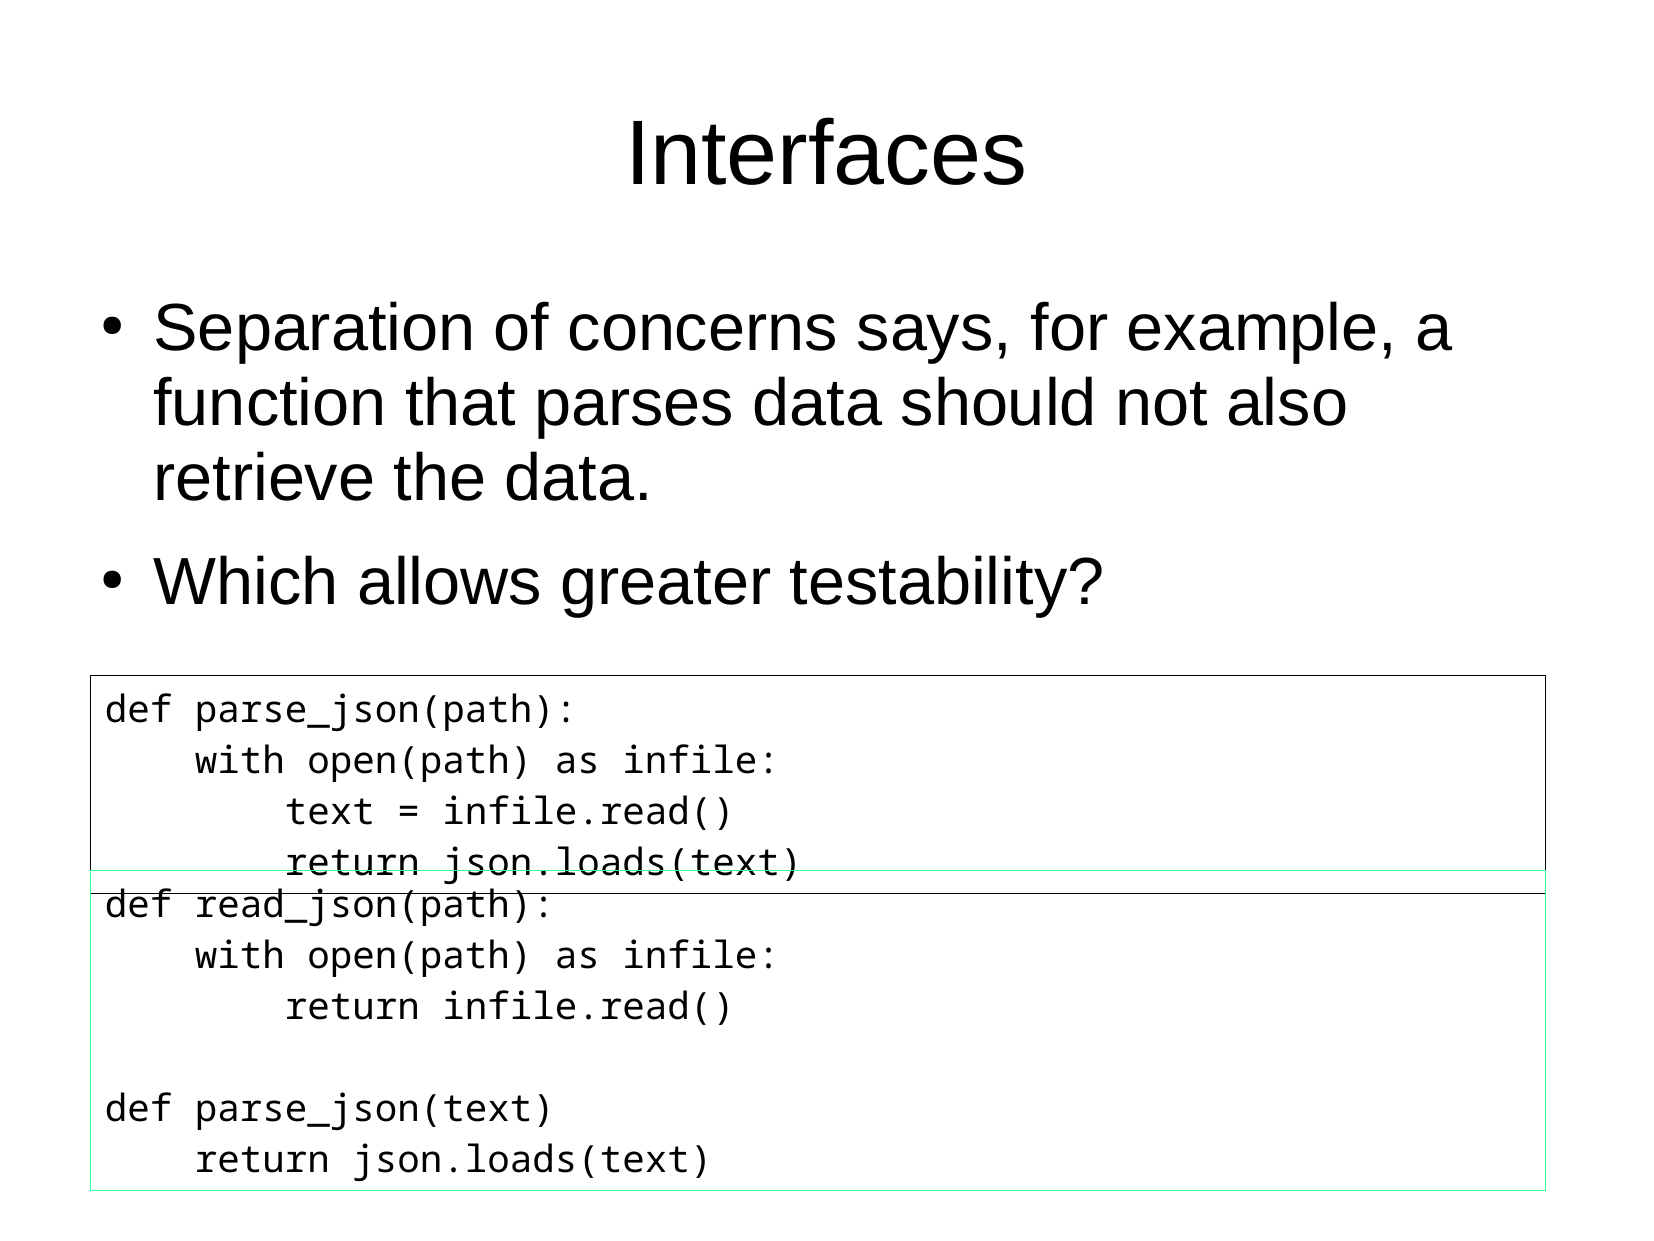

# Interfaces
Separation of concerns says, for example, a function that parses data should not also retrieve the data.
Which allows greater testability?
def parse_json(path):
 with open(path) as infile:
 text = infile.read()
 return json.loads(text)
def read_json(path):
 with open(path) as infile:
 return infile.read()
def parse_json(text)
 return json.loads(text)